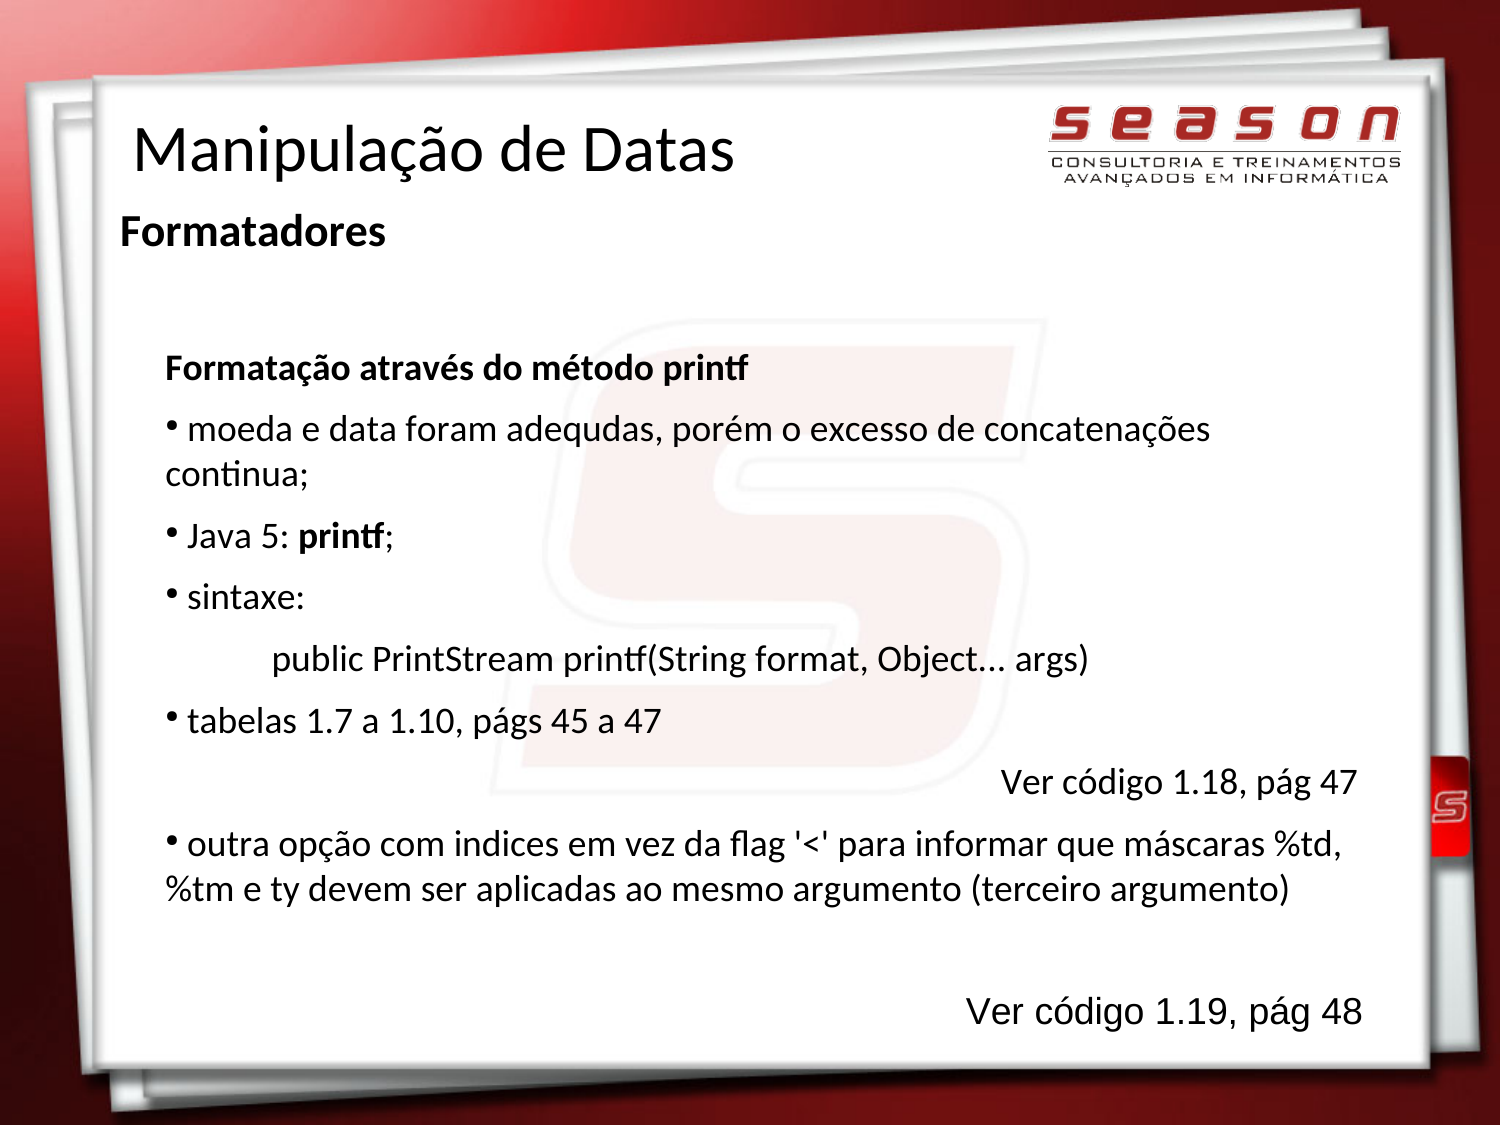

# Manipulação de Datas
Formatadores
Formatação através do método printf
 moeda e data foram adequdas, porém o excesso de concatenações continua;
 Java 5: printf;
 sintaxe:
public PrintStream printf(String format, Object... args)
 tabelas 1.7 a 1.10, págs 45 a 47
Ver código 1.18, pág 47
 outra opção com indices em vez da flag '<' para informar que máscaras %td, %tm e ty devem ser aplicadas ao mesmo argumento (terceiro argumento)
Ver código 1.19, pág 48